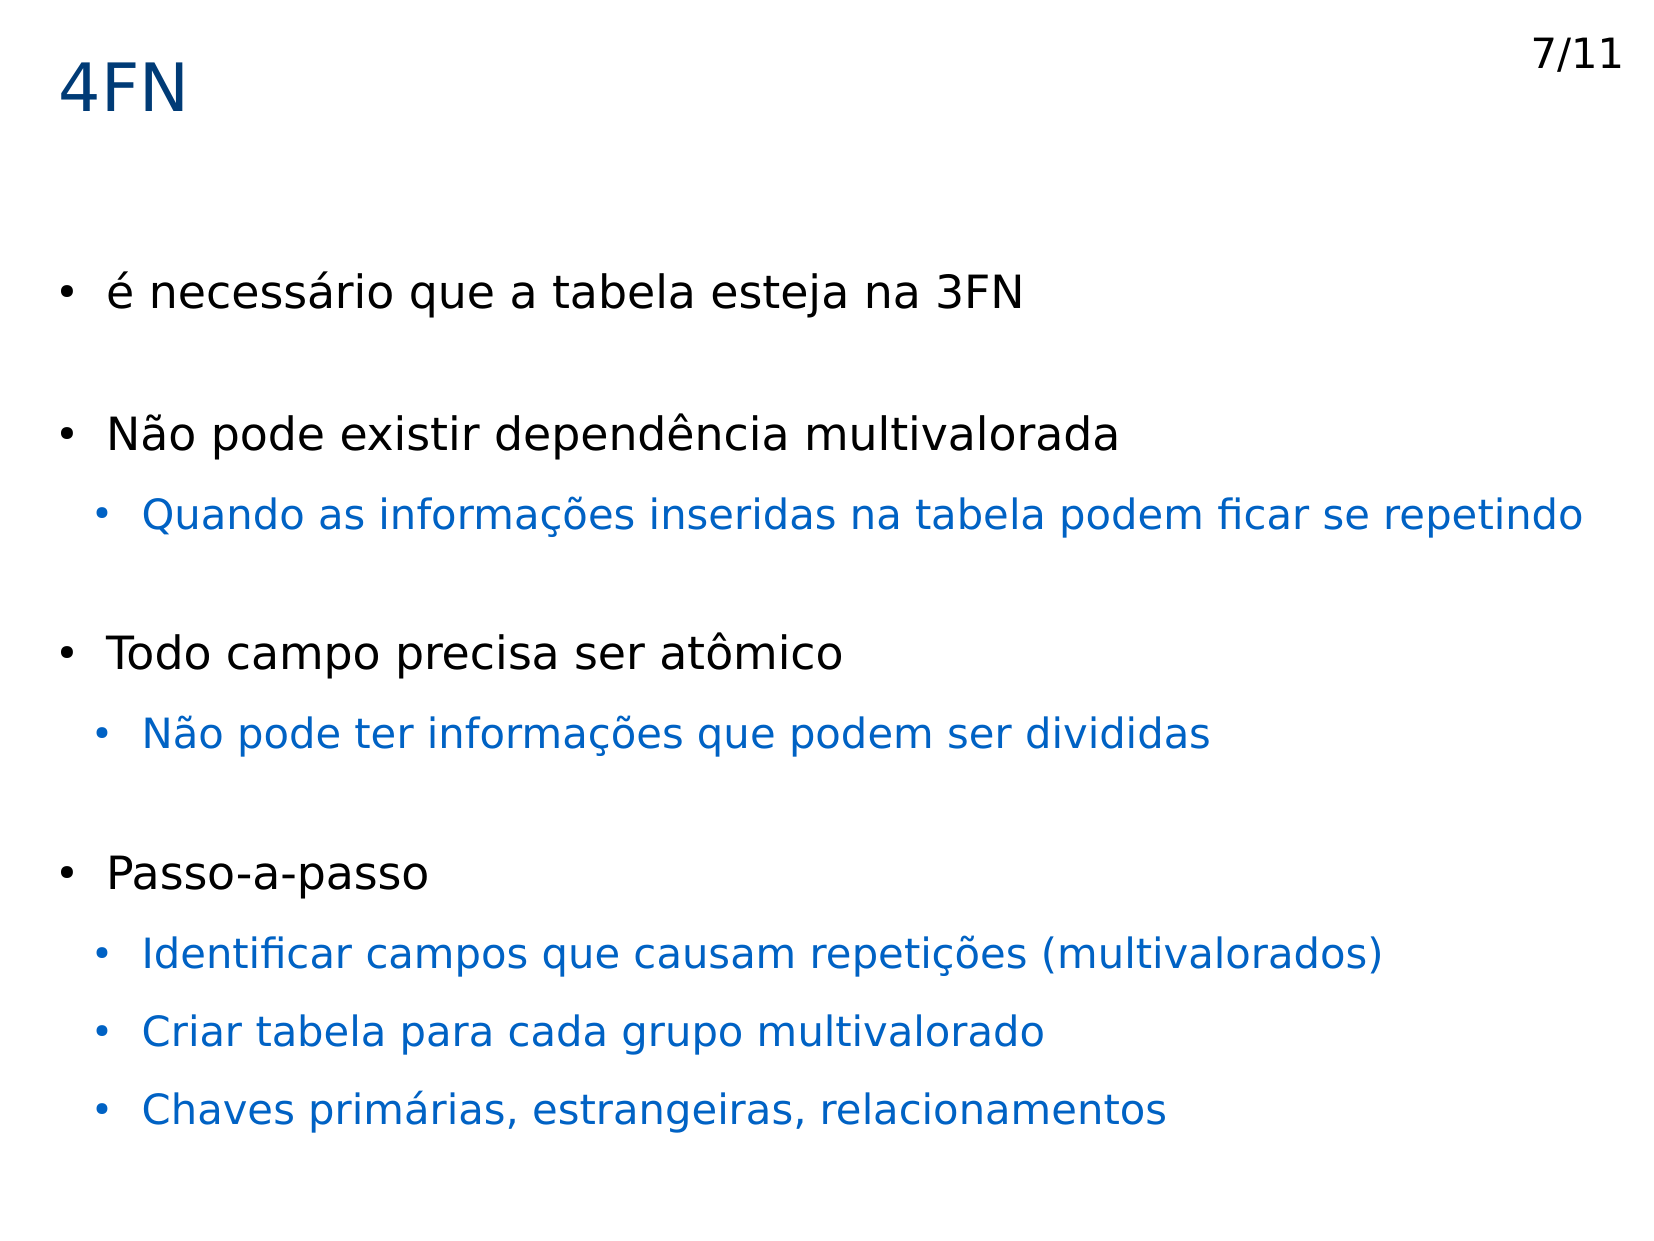

# 4FN
7
é necessário que a tabela esteja na 3FN
Não pode existir dependência multivalorada
Quando as informações inseridas na tabela podem ficar se repetindo
Todo campo precisa ser atômico
Não pode ter informações que podem ser divididas
Passo-a-passo
Identificar campos que causam repetições (multivalorados)
Criar tabela para cada grupo multivalorado
Chaves primárias, estrangeiras, relacionamentos